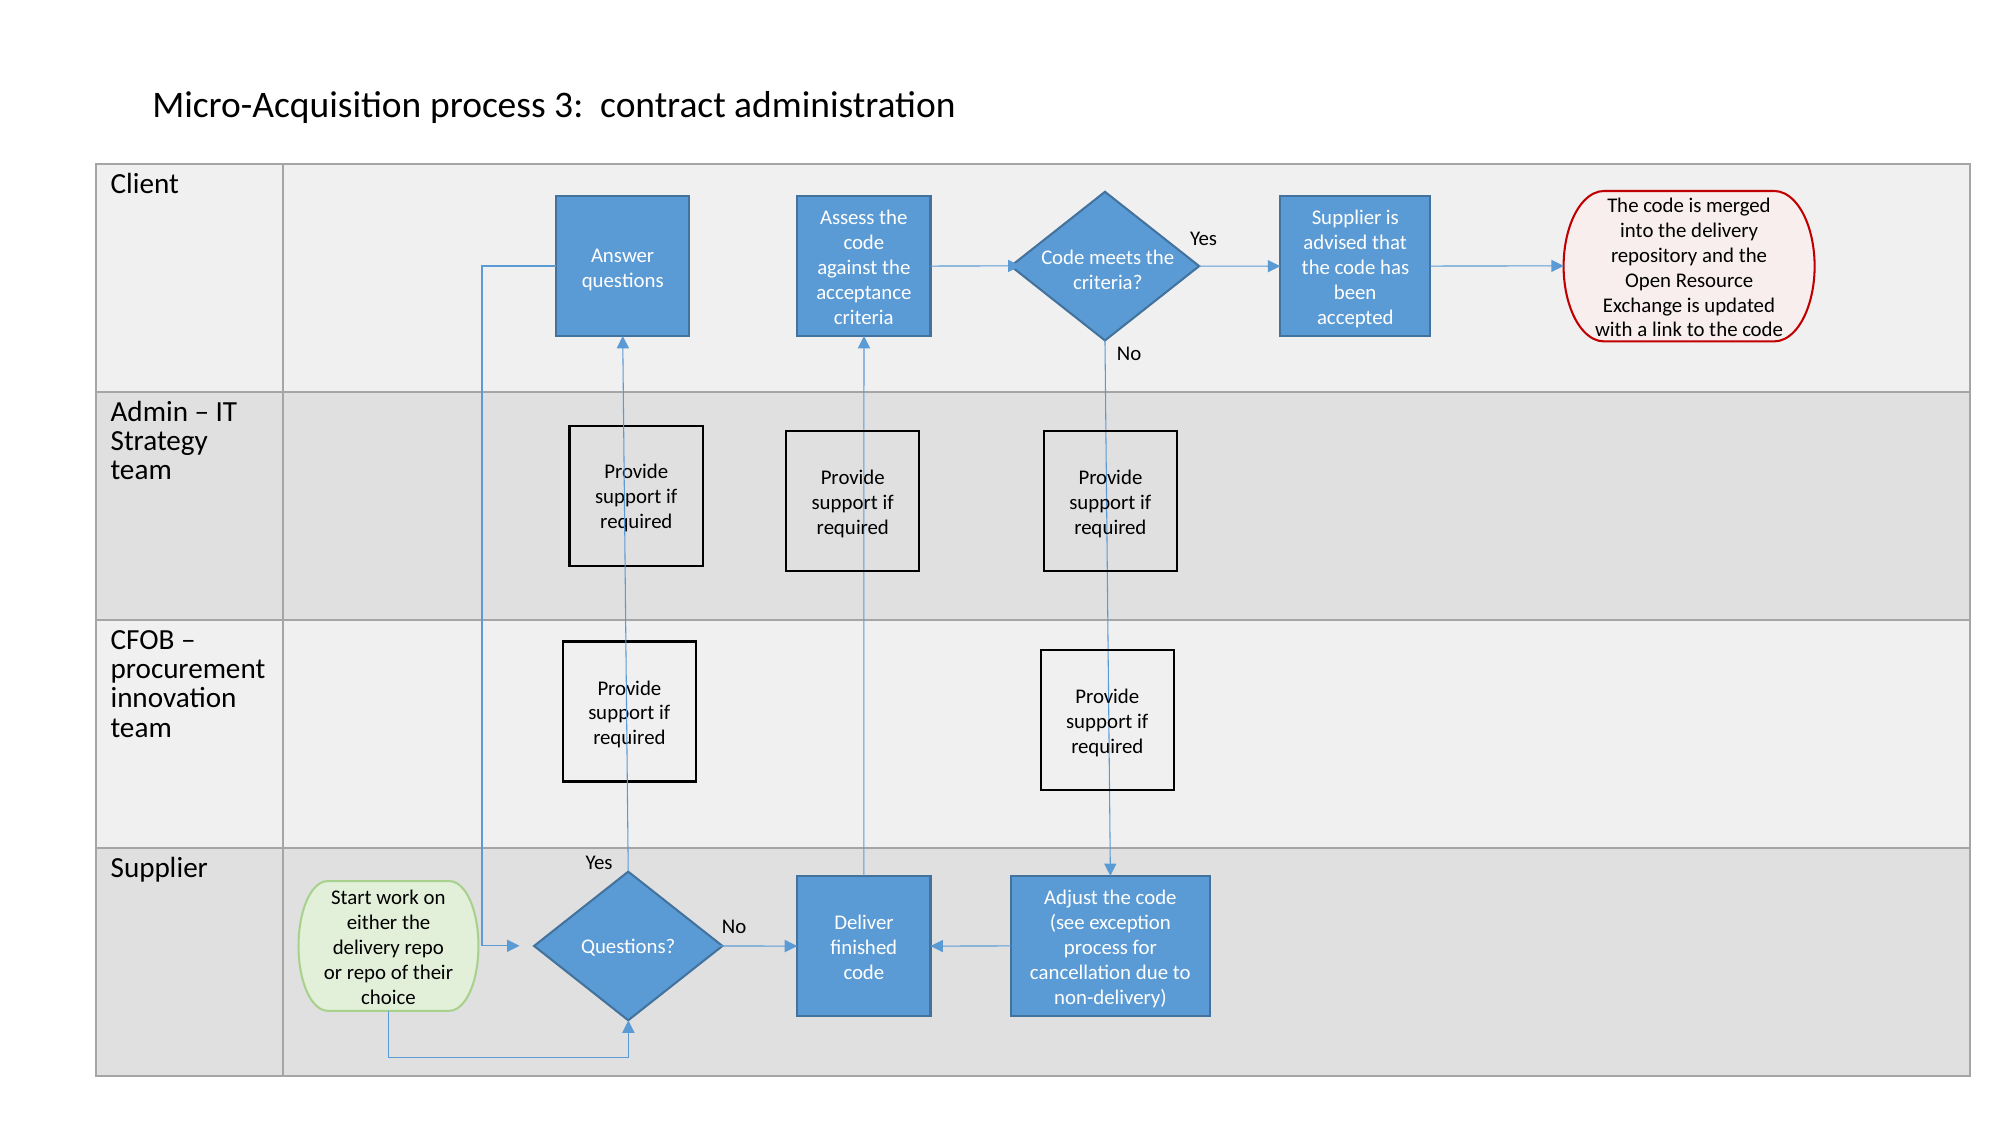

Micro-Acquisition process 3: contract administration
| Client | |
| --- | --- |
| Admin – IT Strategy team | |
| CFOB – procurement innovation team | |
| Supplier | |
The code is merged into the delivery repository and the Open Resource Exchange is updated with a link to the code
Answer questions
Assess the code against the acceptance criteria
Supplier is advised that the code has been accepted
Yes
Code meets the criteria?
No
Provide support if required
Provide support if required
Provide support if required
Provide support if required
Provide support if required
Yes
Deliver finished code
Adjust the code (see exception process for cancellation due to non-delivery)
Start work on either the delivery repo or repo of their choice
No
Questions?